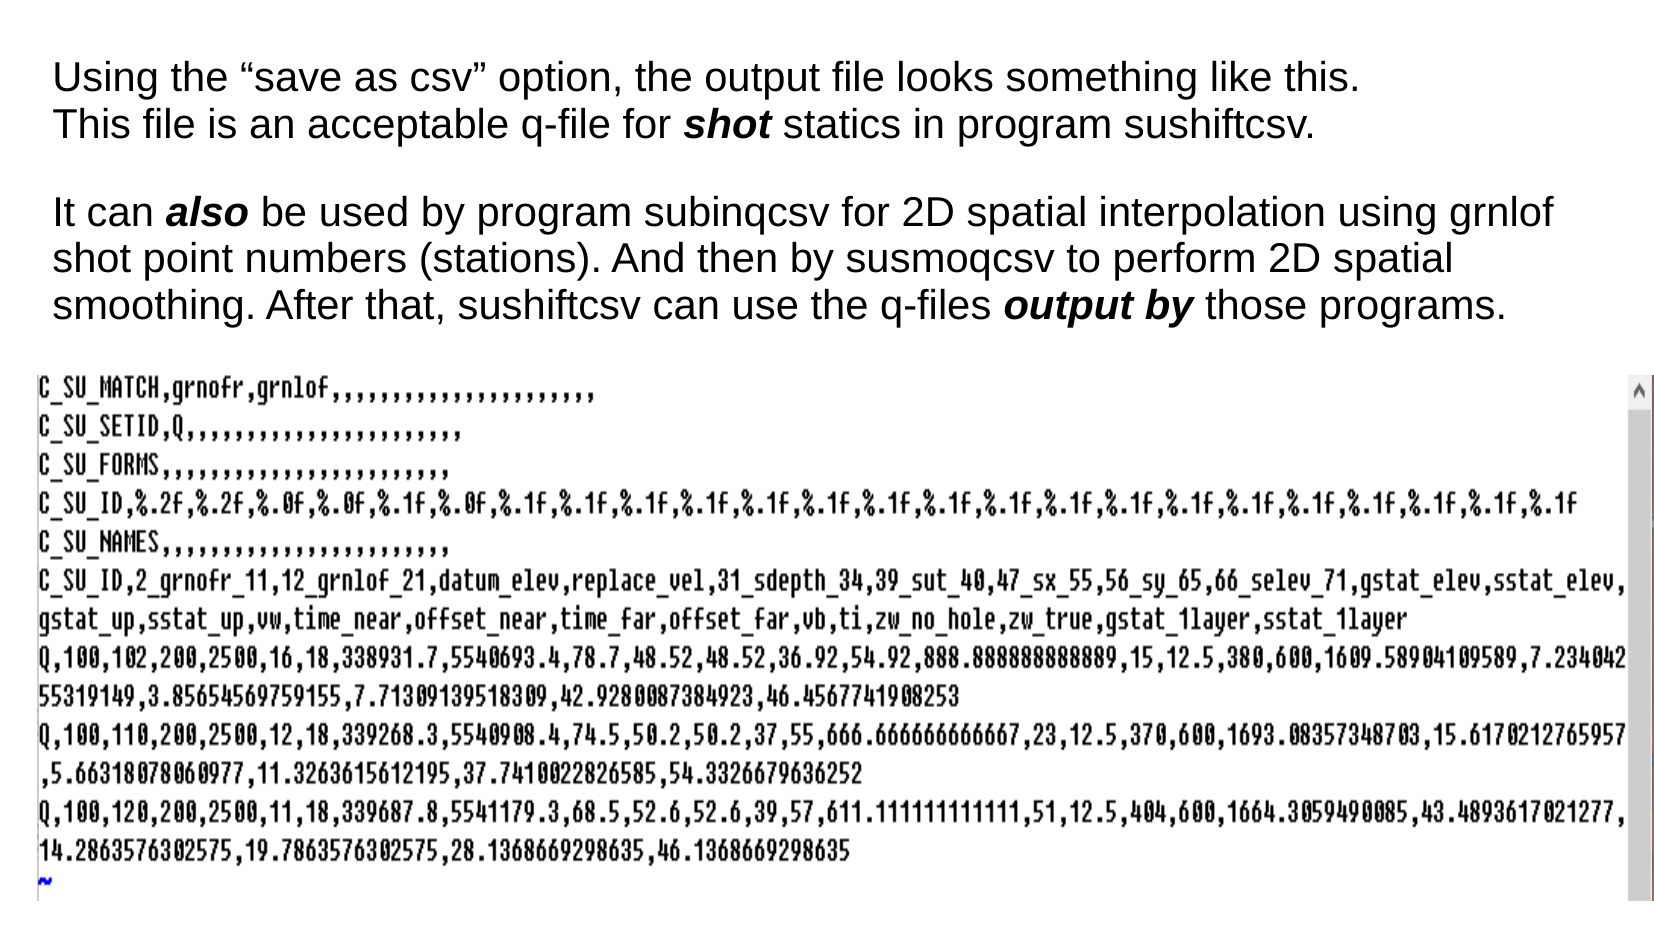

Using the “save as csv” option, the output file looks something like this.
This file is an acceptable q-file for shot statics in program sushiftcsv.
It can also be used by program subinqcsv for 2D spatial interpolation using grnlof shot point numbers (stations). And then by susmoqcsv to perform 2D spatial smoothing. After that, sushiftcsv can use the q-files output by those programs.